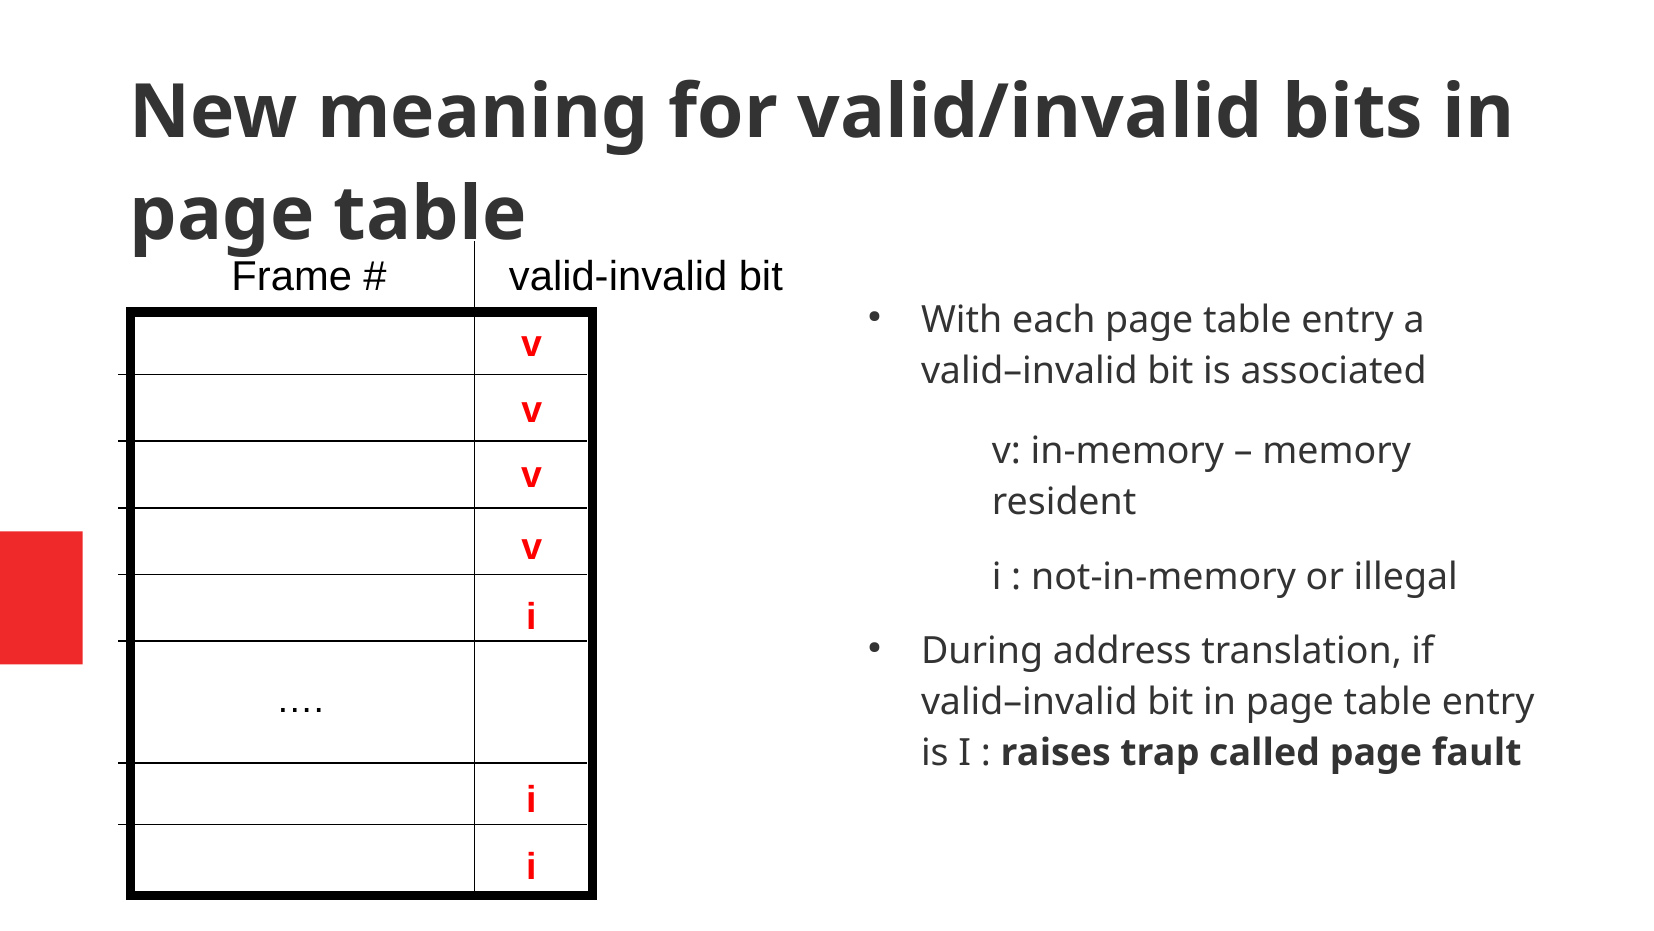

# New meaning for valid/invalid bits in page table
Frame #
valid-invalid bit
With each page table entry a valid–invalid bit is associated
v: in-memory – memory resident
i : not-in-memory or illegal
During address translation, if valid–invalid bit in page table entry is I : raises trap called page fault
v
v
v
v
i
….
i
i